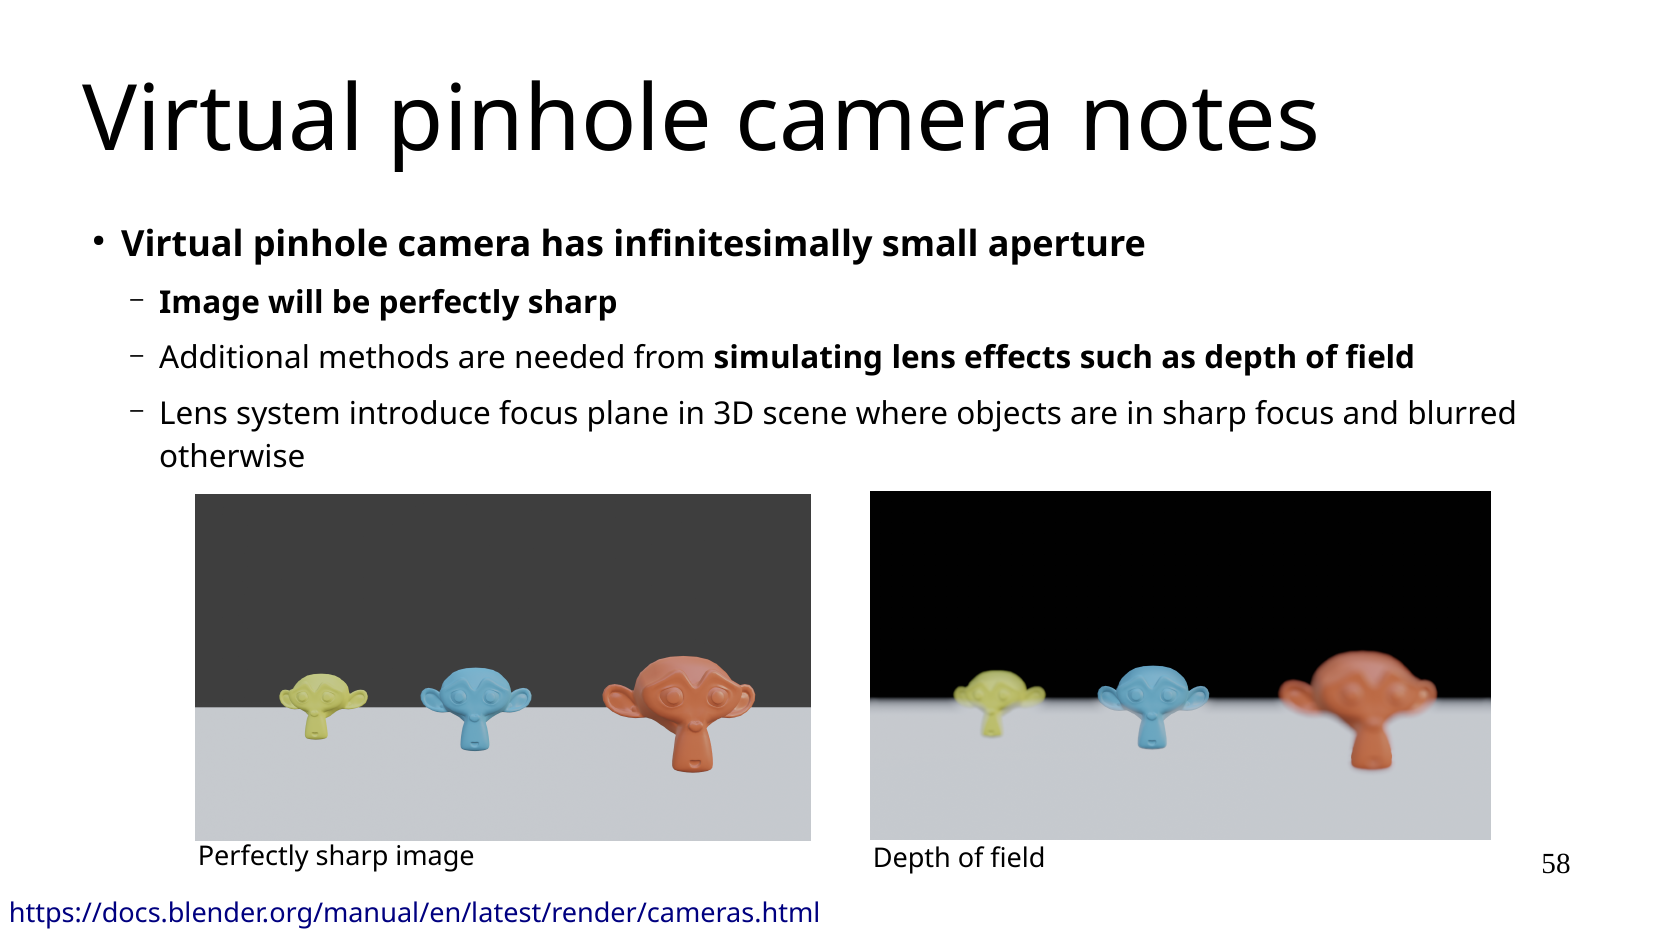

# Virtual pinhole camera notes
Virtual pinhole camera has infinitesimally small aperture
Image will be perfectly sharp
Additional methods are needed from simulating lens effects such as depth of field
Lens system introduce focus plane in 3D scene where objects are in sharp focus and blurred otherwise
Perfectly sharp image
Depth of field
58
https://docs.blender.org/manual/en/latest/render/cameras.html